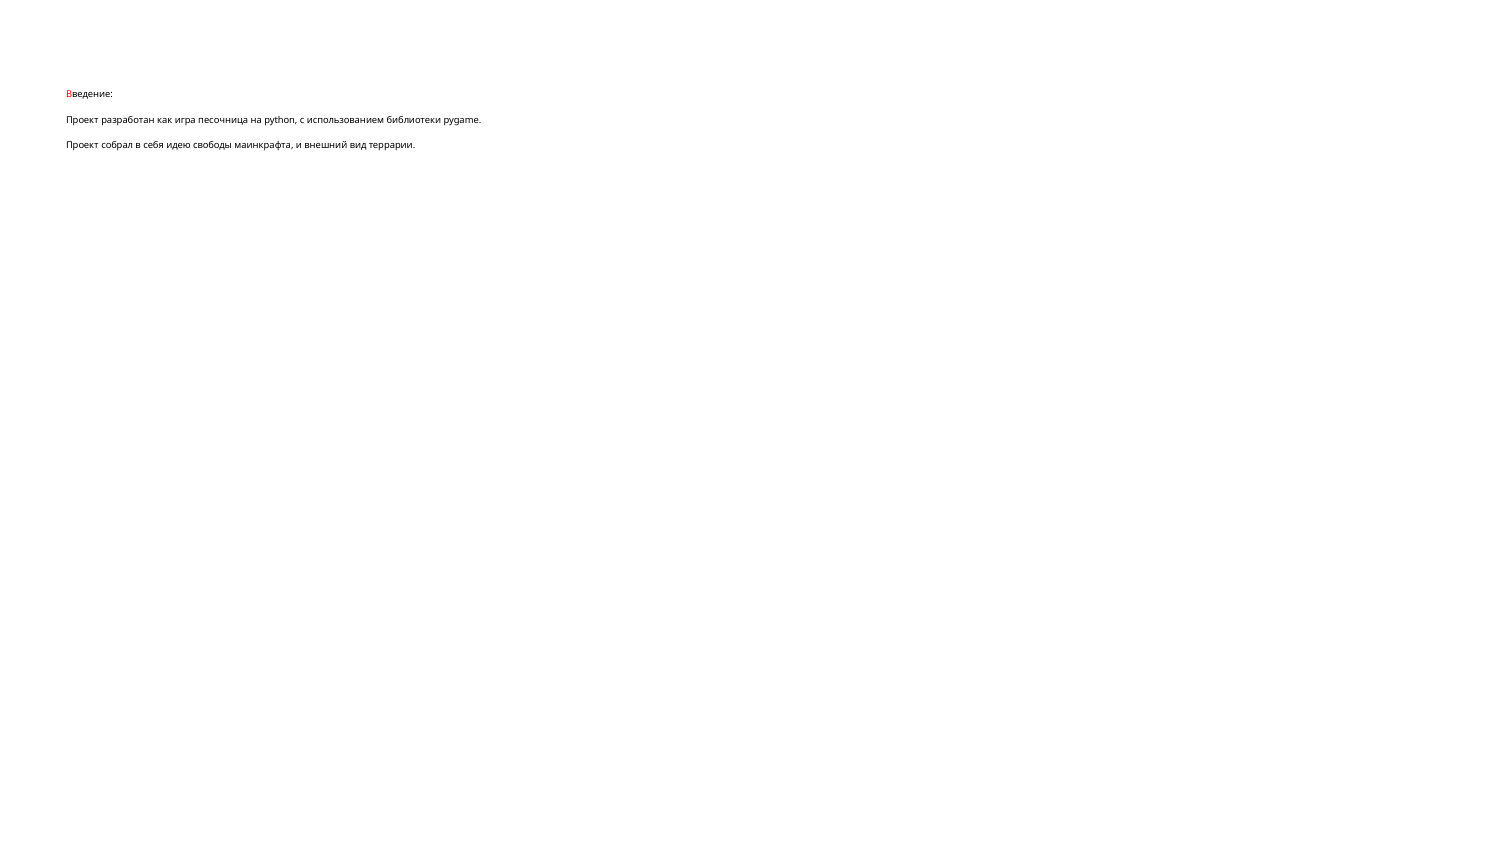

# Введение: Проект разработан как игра песочница на python, с использованием библиотеки pygame. Проект собрал в себя идею свободы маинкрафта, и внешний вид террарии.